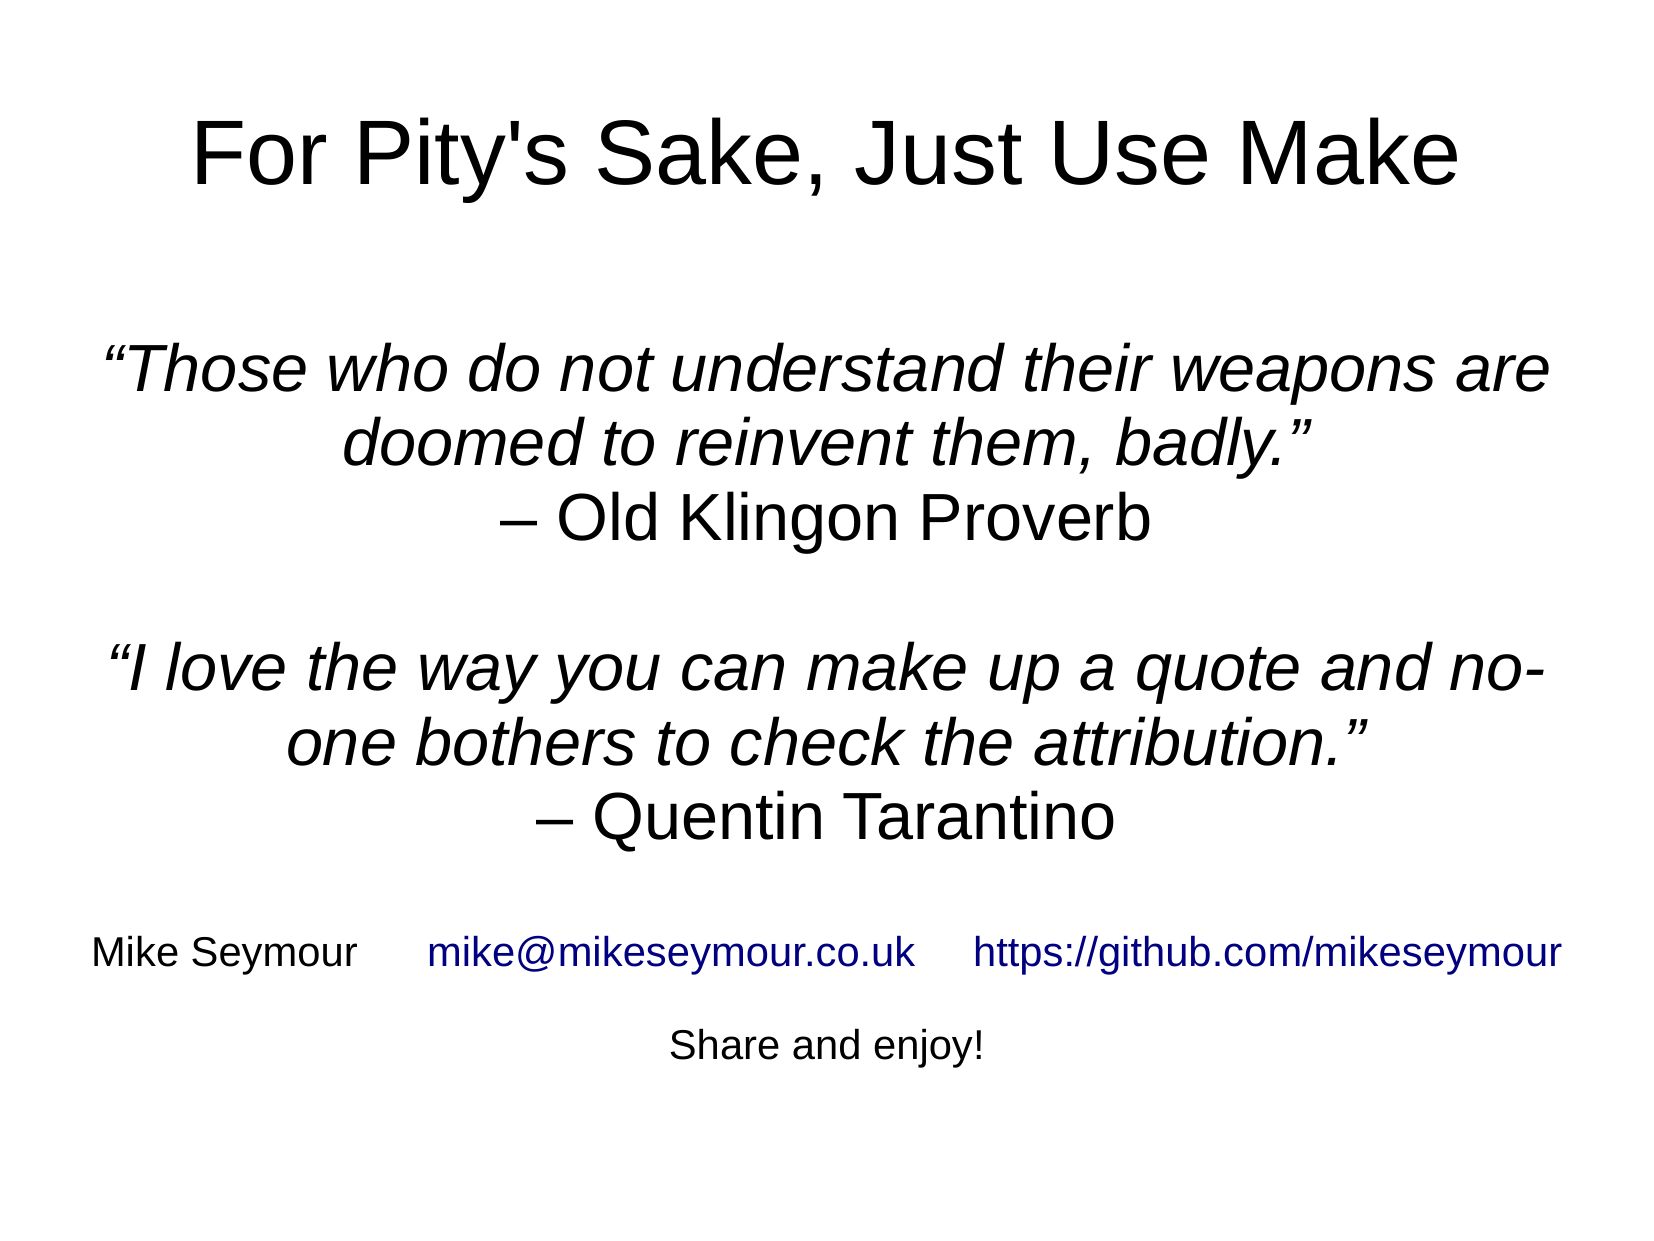

# For Pity's Sake, Just Use Make
“Those who do not understand their weapons are doomed to reinvent them, badly.”
– Old Klingon Proverb
“I love the way you can make up a quote and no-one bothers to check the attribution.”
– Quentin Tarantino
Mike Seymour mike@mikeseymour.co.uk https://github.com/mikeseymour
Share and enjoy!